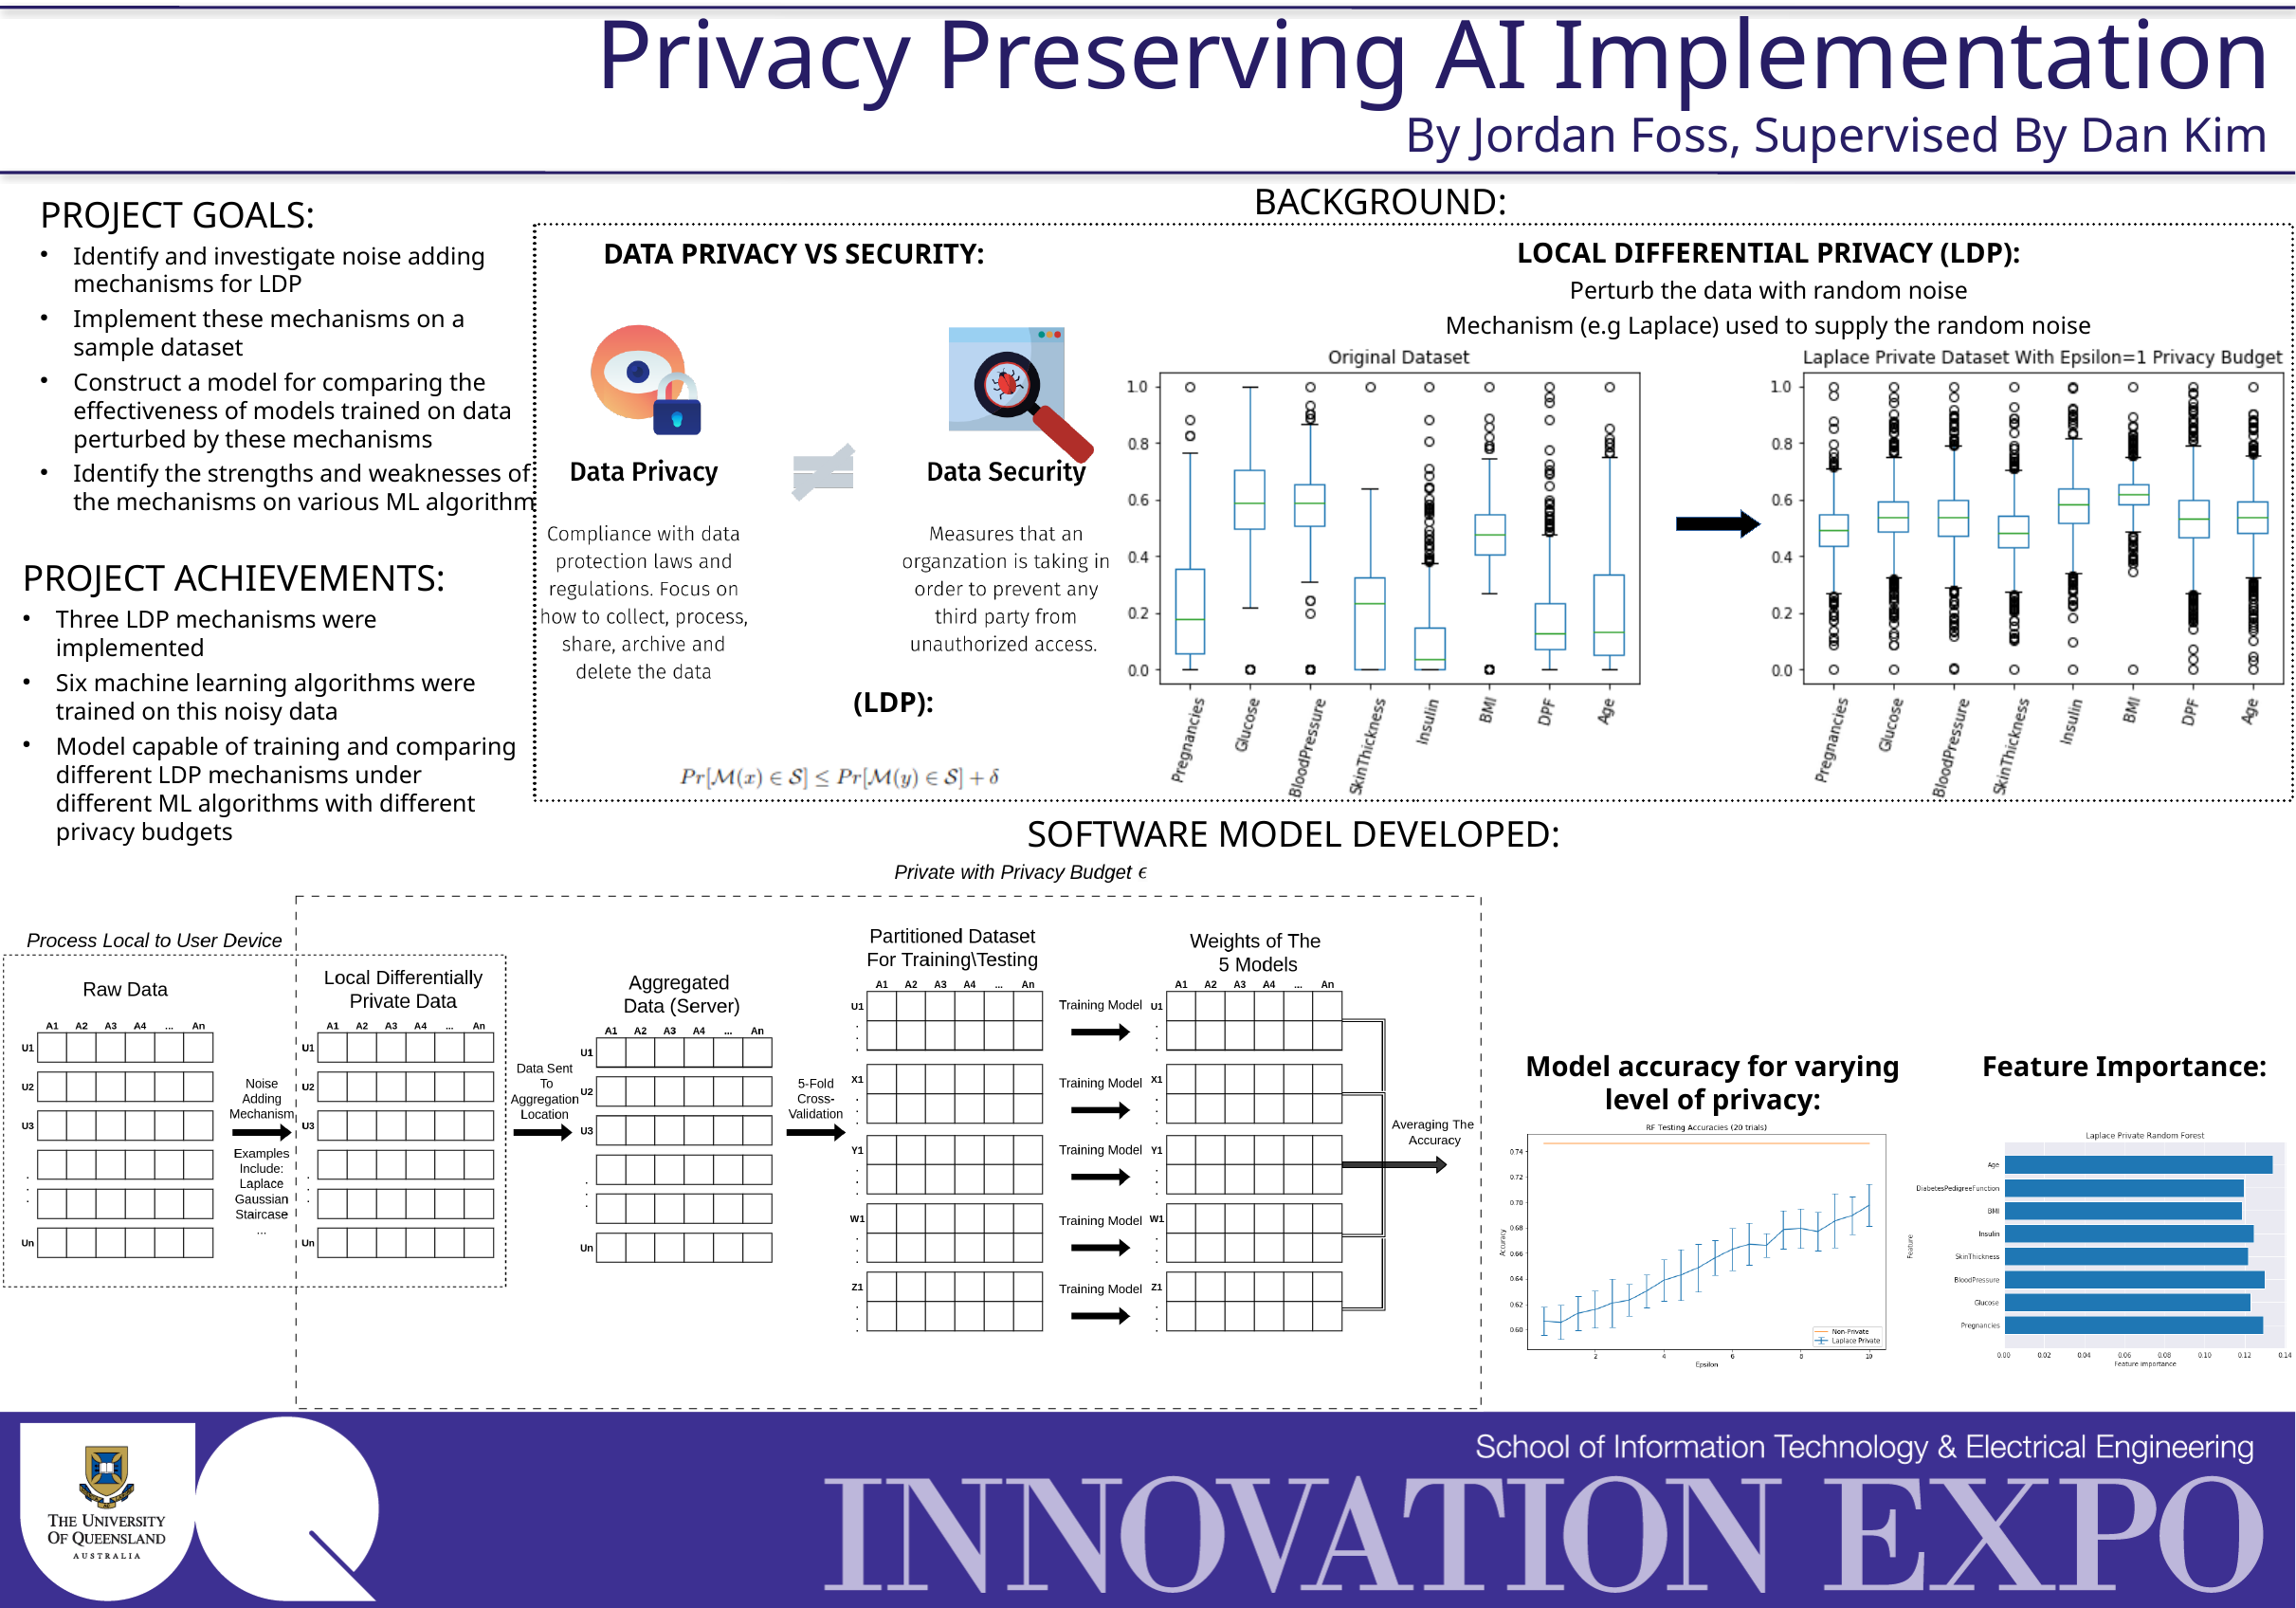

# Privacy Preserving AI Implementation
By Jordan Foss, Supervised By Dan Kim
BACKGROUND:
PROJECT GOALS:
Identify and investigate noise adding mechanisms for LDP
Implement these mechanisms on a sample dataset
Construct a model for comparing the effectiveness of models trained on data perturbed by these mechanisms
Identify the strengths and weaknesses of the mechanisms on various ML algorithm
LOCAL DIFFERENTIAL PRIVACY (LDP):
Perturb the data with random noise
Mechanism (e.g Laplace) used to supply the random noise
DATA PRIVACY VS SECURITY:
PROJECT ACHIEVEMENTS:
Three LDP mechanisms were implemented
Six machine learning algorithms were trained on this noisy data
Model capable of training and comparing different LDP mechanisms under different ML algorithms with different privacy budgets
 (LDP):
SOFTWARE MODEL DEVELOPED:
Model accuracy for varying level of privacy:
Feature Importance: